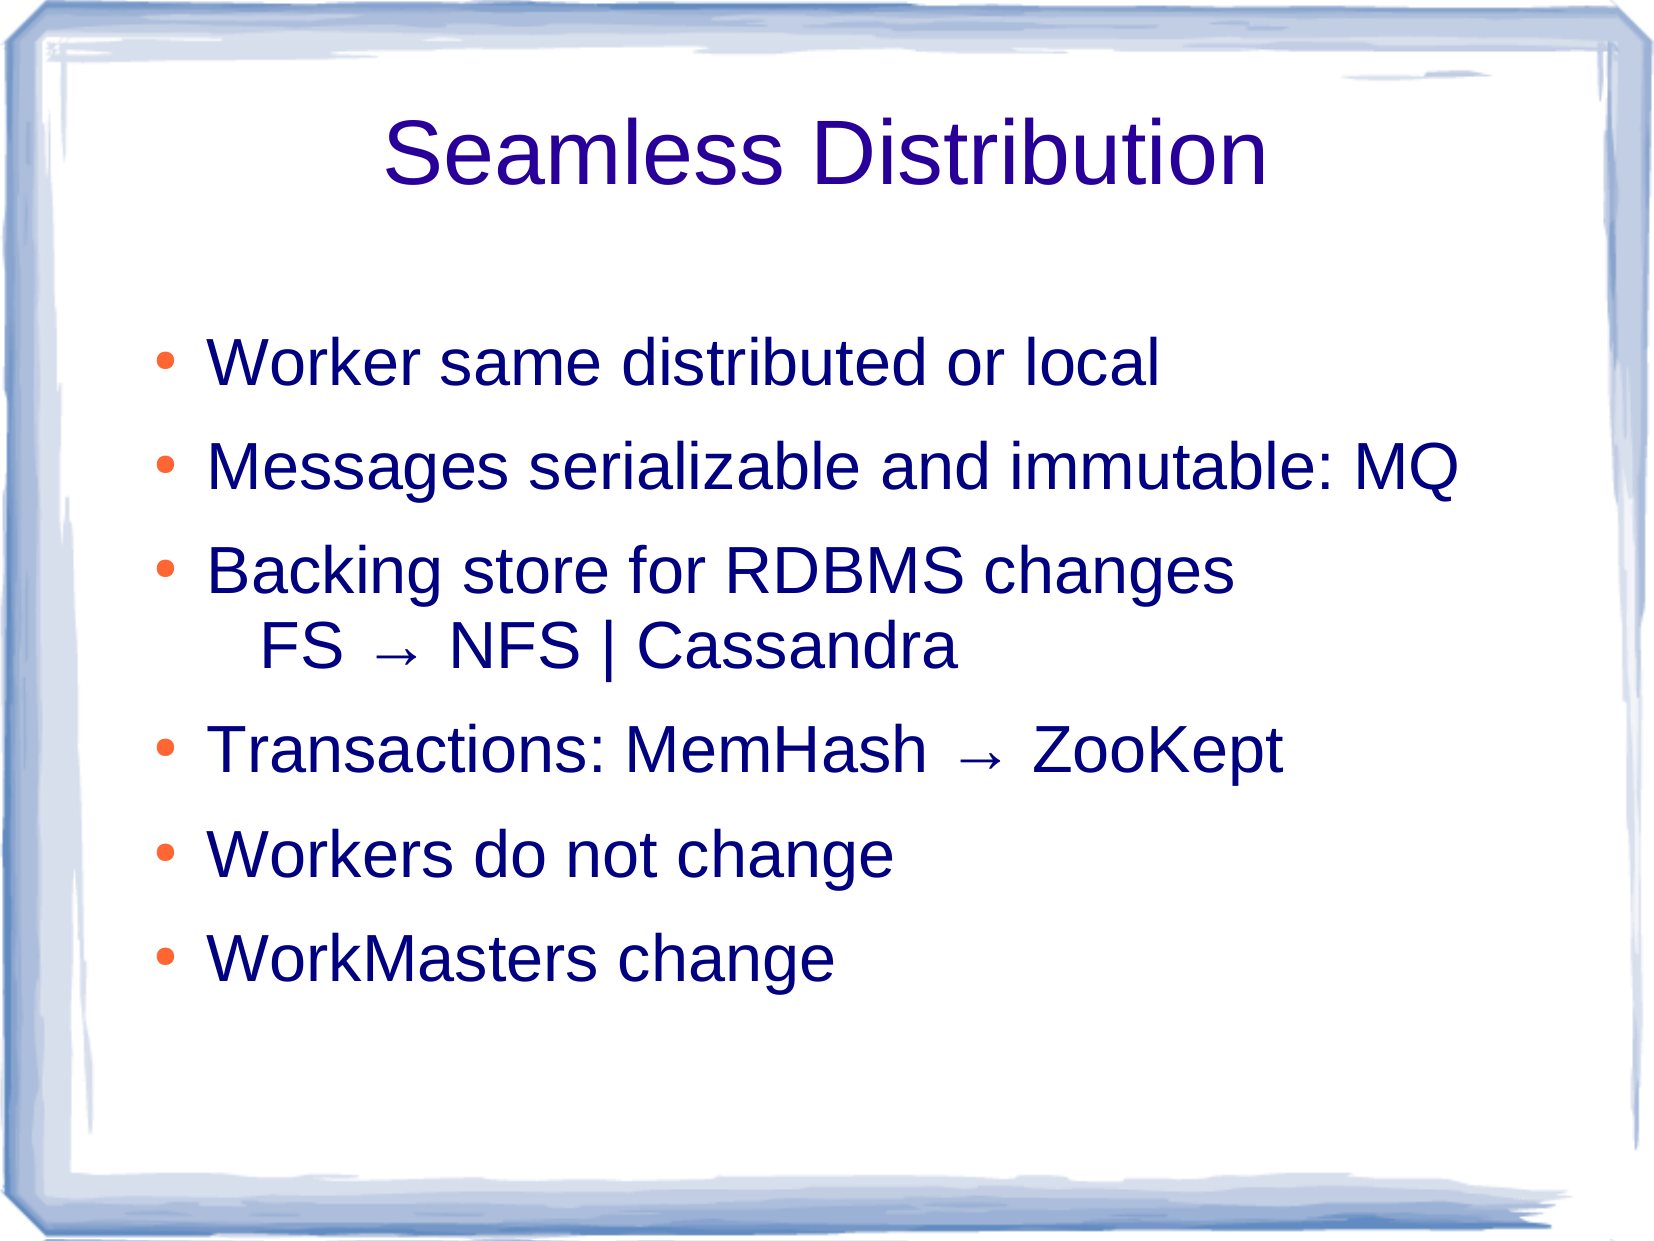

# Seamless Distribution
Worker same distributed or local
Messages serializable and immutable: MQ
Backing store for RDBMS changes
FS → NFS | Cassandra
Transactions: MemHash → ZooKept
Workers do not change
WorkMasters change